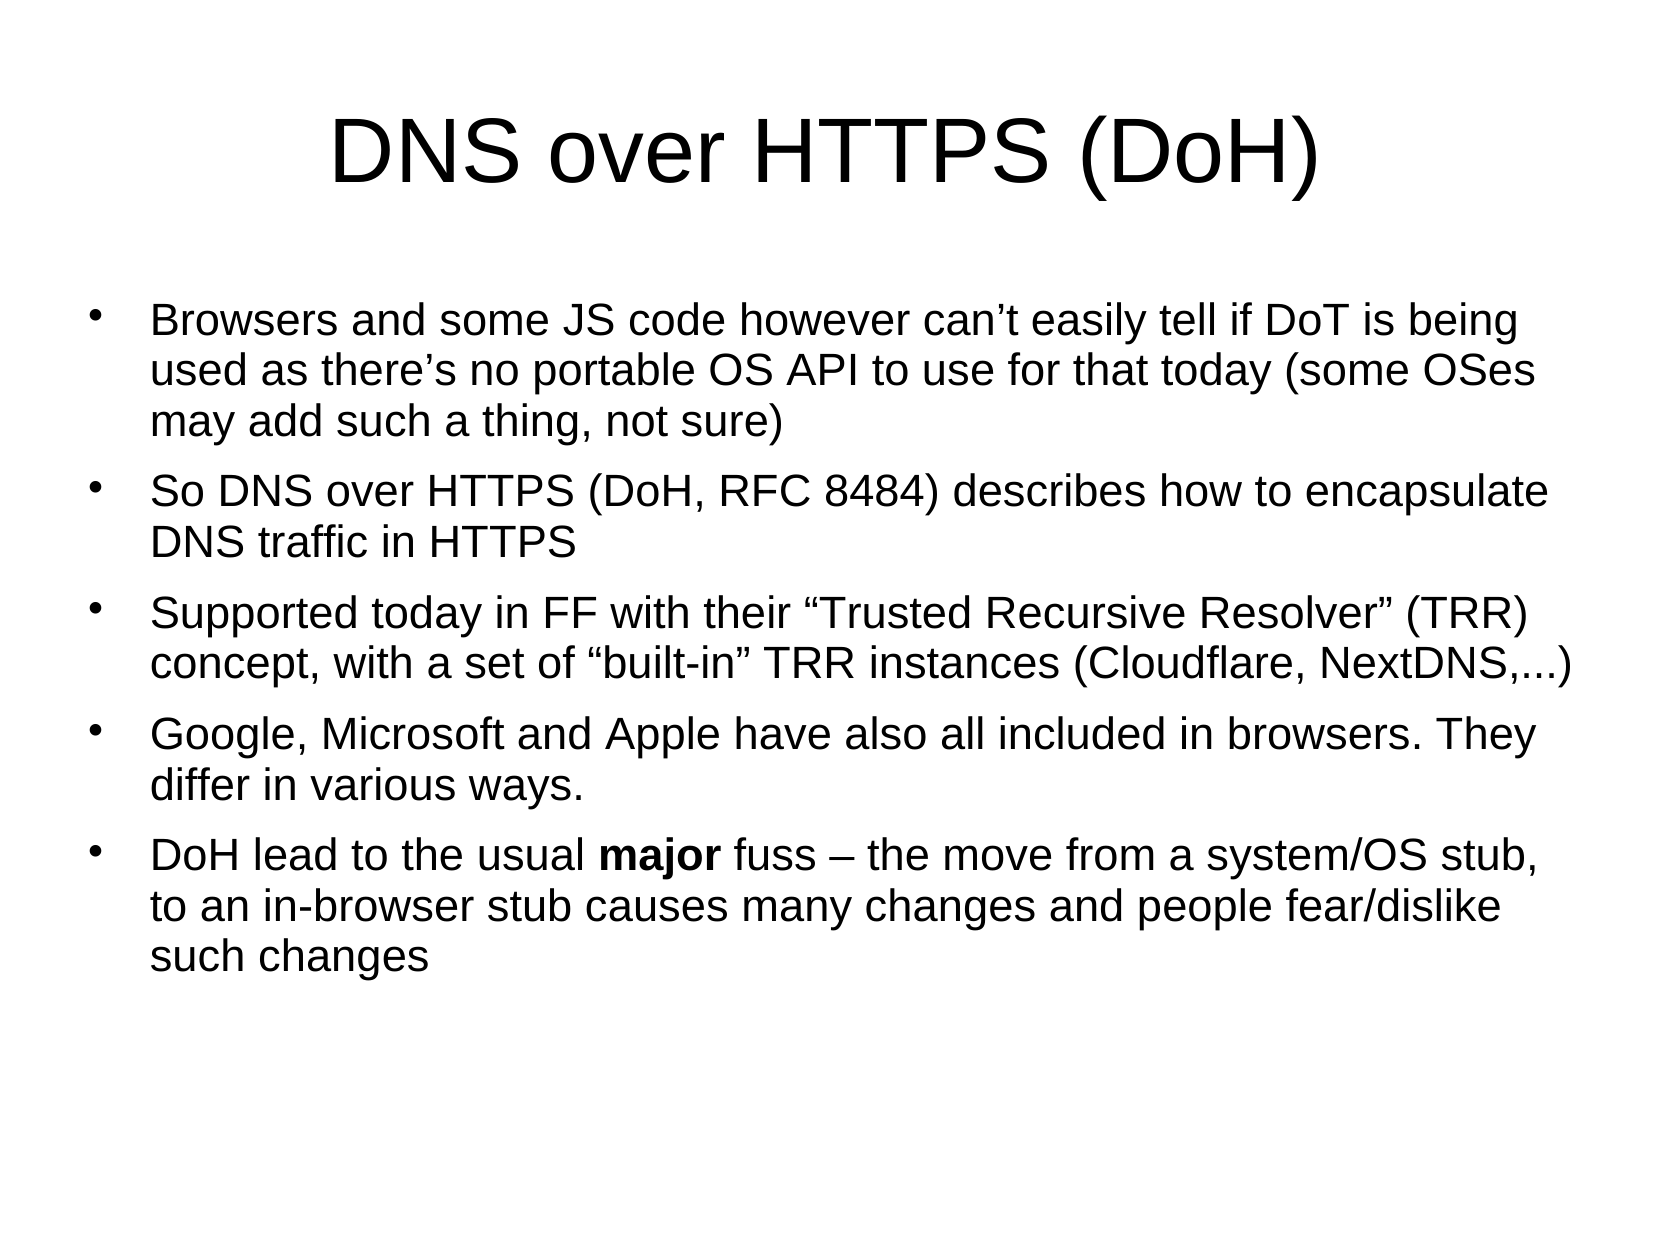

# DNS over HTTPS (DoH)
Browsers and some JS code however can’t easily tell if DoT is being used as there’s no portable OS API to use for that today (some OSes may add such a thing, not sure)
So DNS over HTTPS (DoH, RFC 8484) describes how to encapsulate DNS traffic in HTTPS
Supported today in FF with their “Trusted Recursive Resolver” (TRR) concept, with a set of “built-in” TRR instances (Cloudflare, NextDNS,...)
Google, Microsoft and Apple have also all included in browsers. They differ in various ways.
DoH lead to the usual major fuss – the move from a system/OS stub, to an in-browser stub causes many changes and people fear/dislike such changes